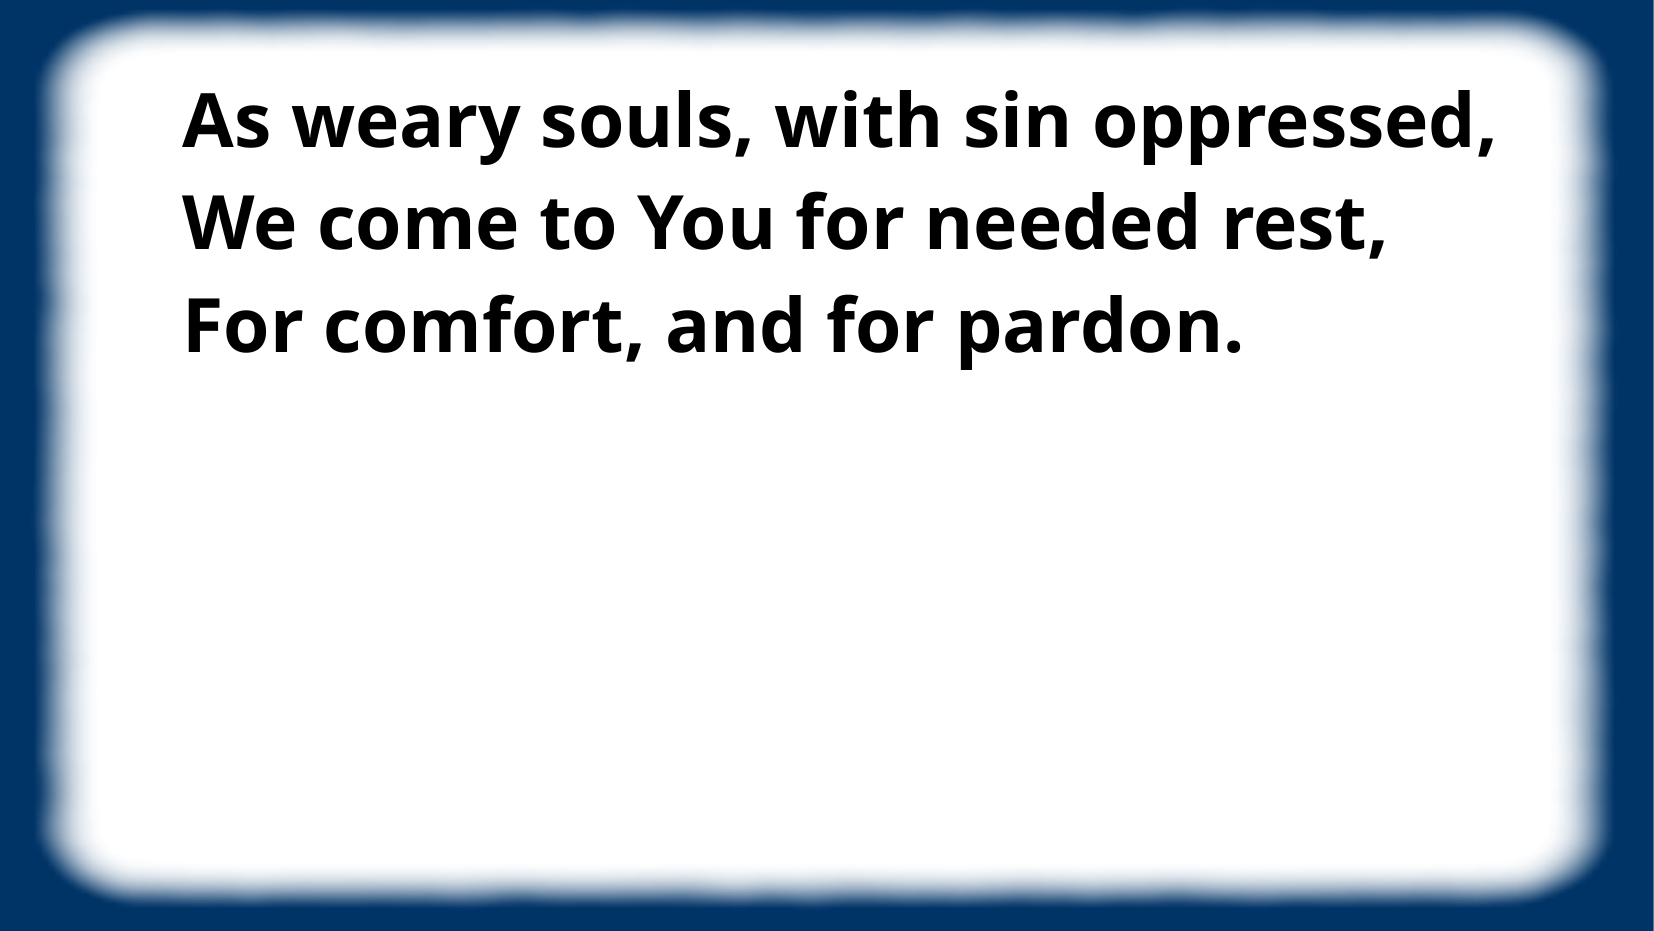

As weary souls, with sin oppressed,
 We come to You for needed rest,
 For comfort, and for pardon.